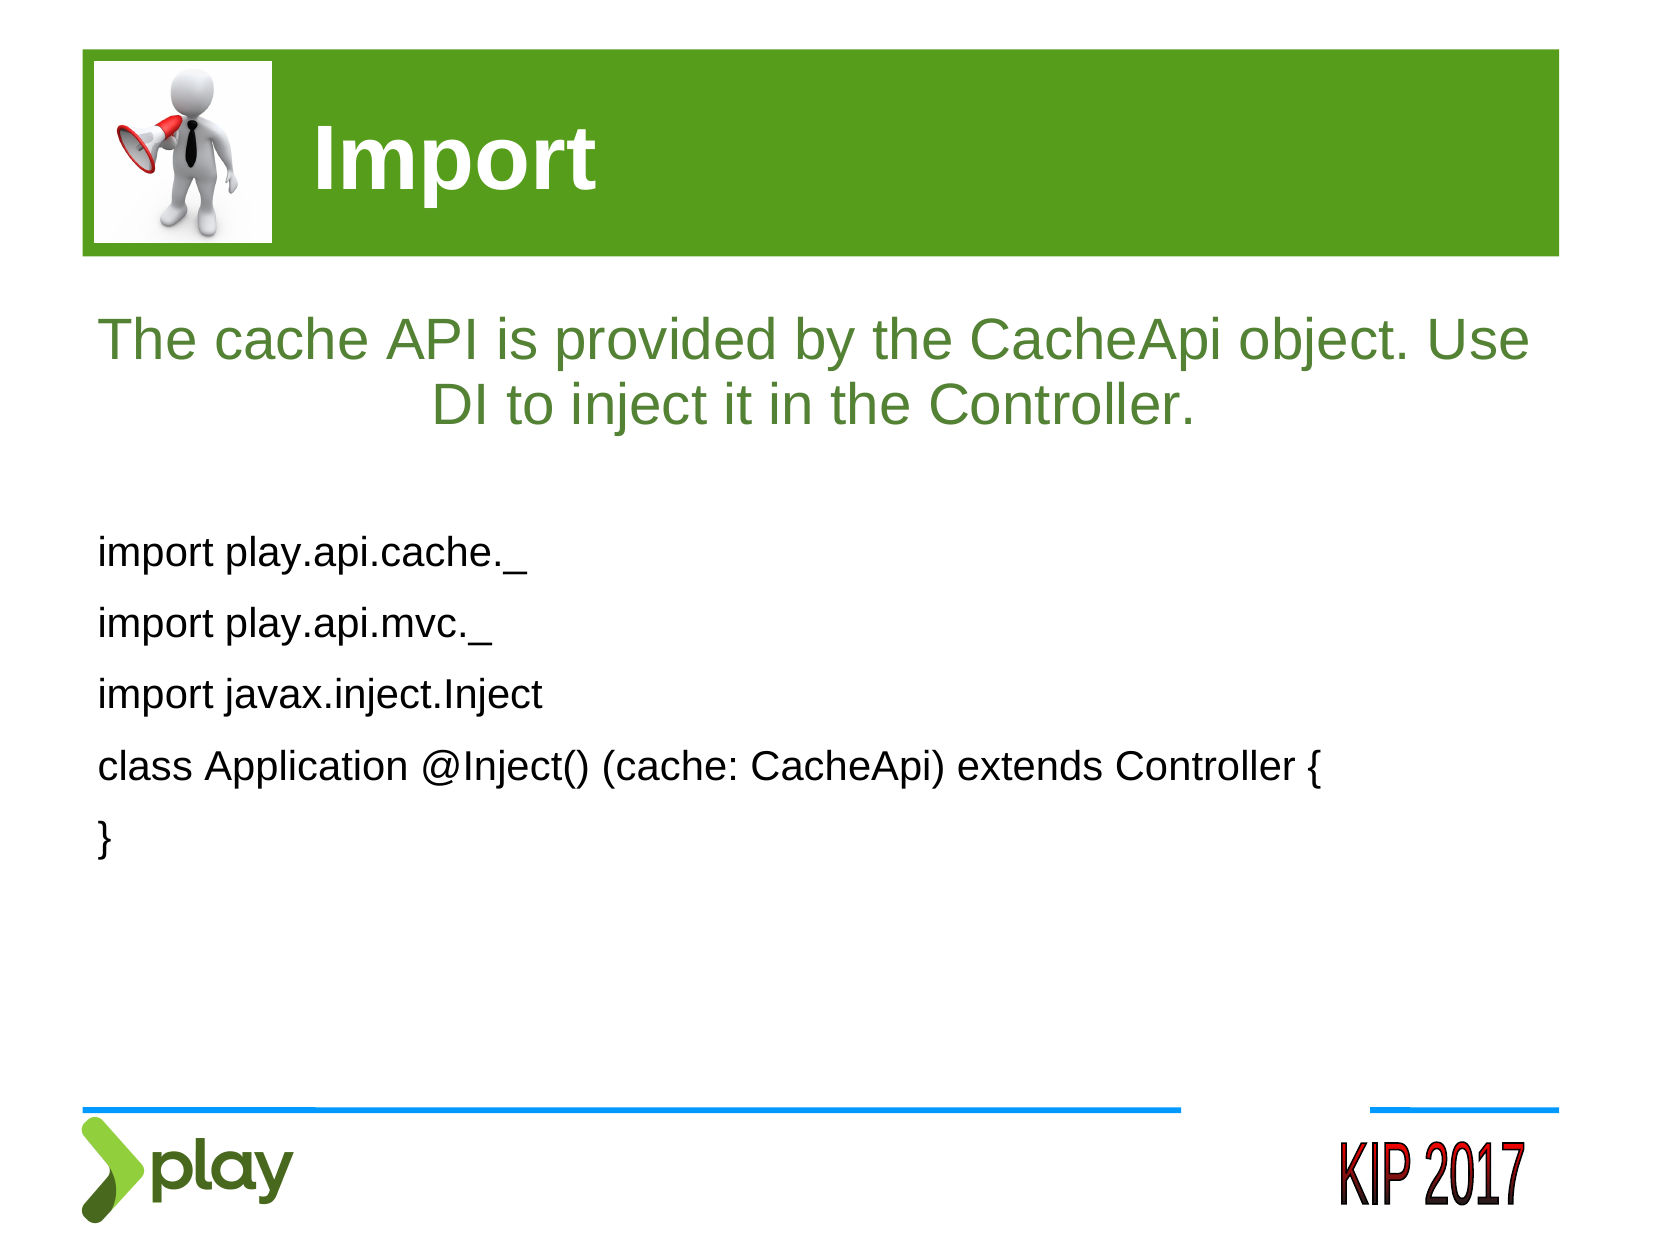

# Import
The cache API is provided by the CacheApi object. Use DI to inject it in the Controller.
import play.api.cache._
import play.api.mvc._
import javax.inject.Inject
class Application @Inject() (cache: CacheApi) extends Controller {
}